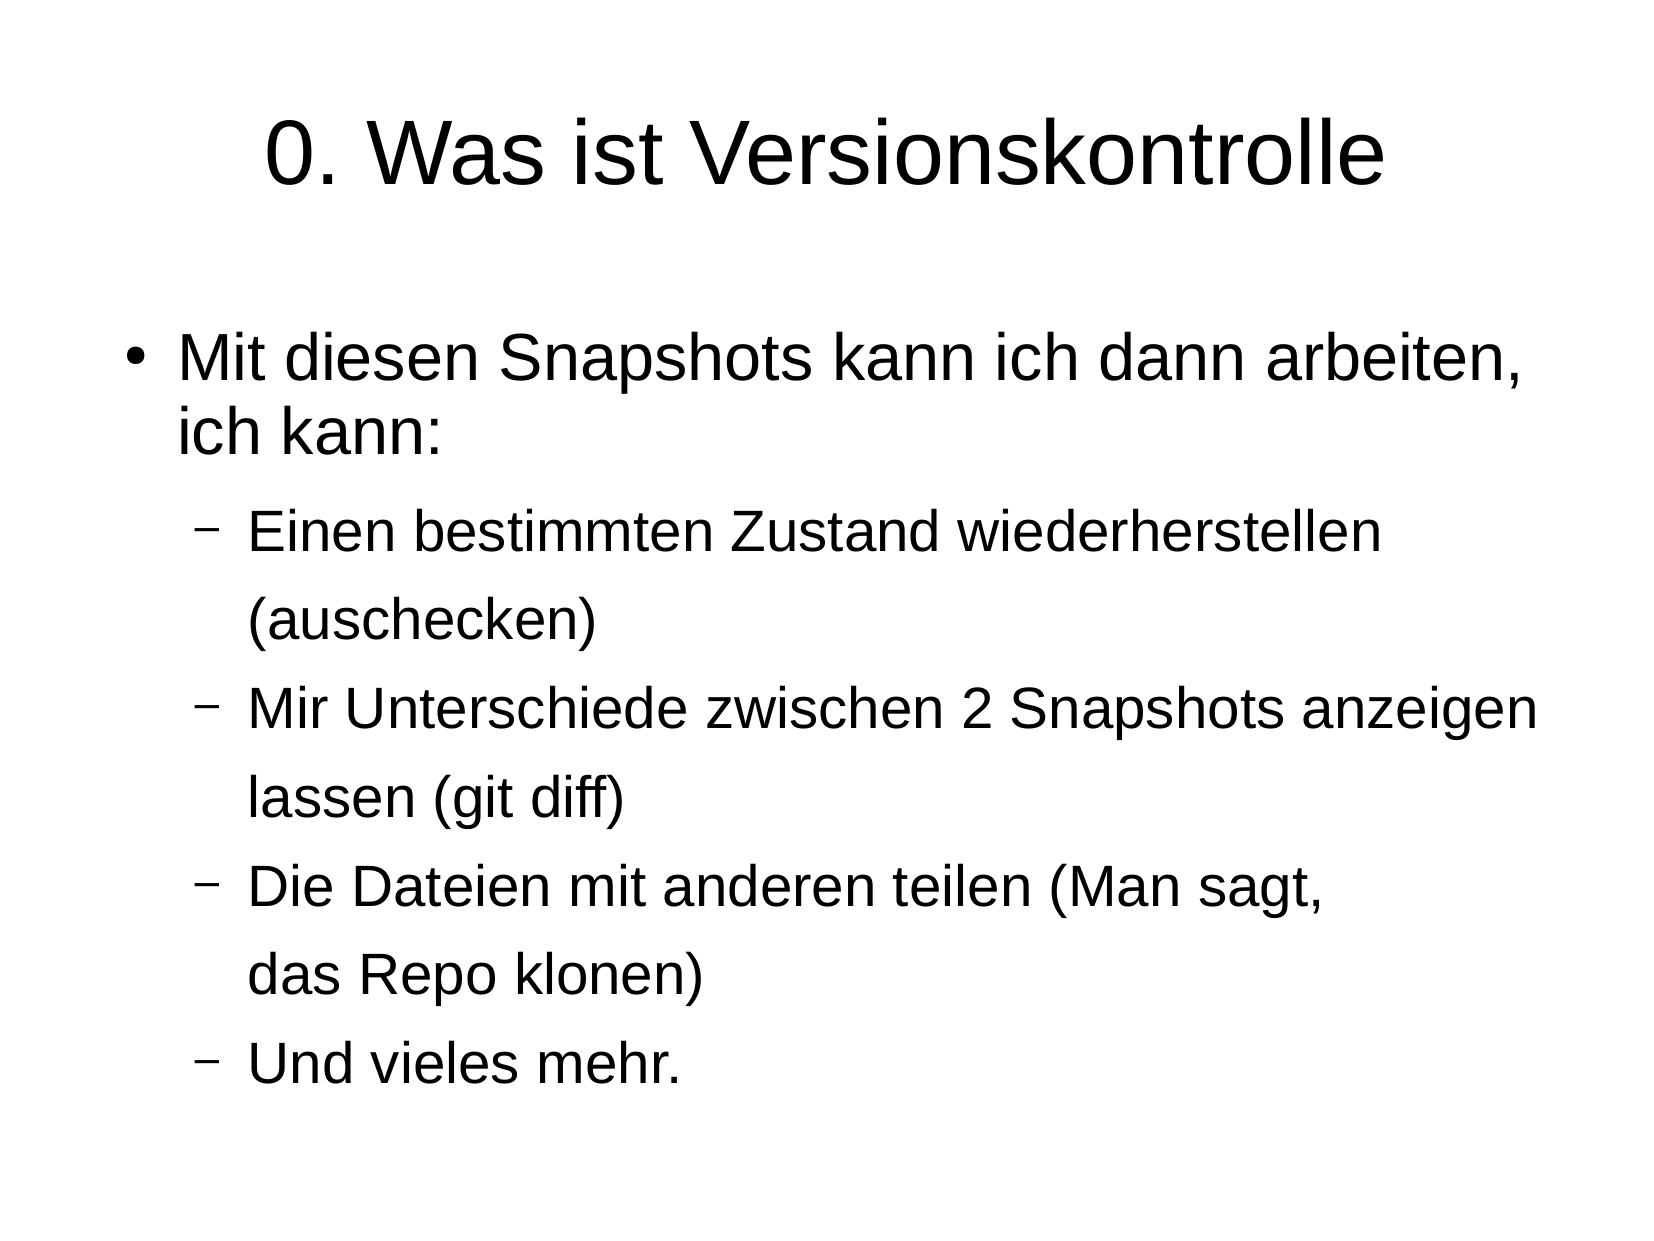

# 0. Was ist Versionskontrolle
Mit diesen Snapshots kann ich dann arbeiten, ich kann:
Einen bestimmten Zustand wiederherstellen
(auschecken)
Mir Unterschiede zwischen 2 Snapshots anzeigen
lassen (git diff)
Die Dateien mit anderen teilen (Man sagt,
das Repo klonen)
Und vieles mehr.